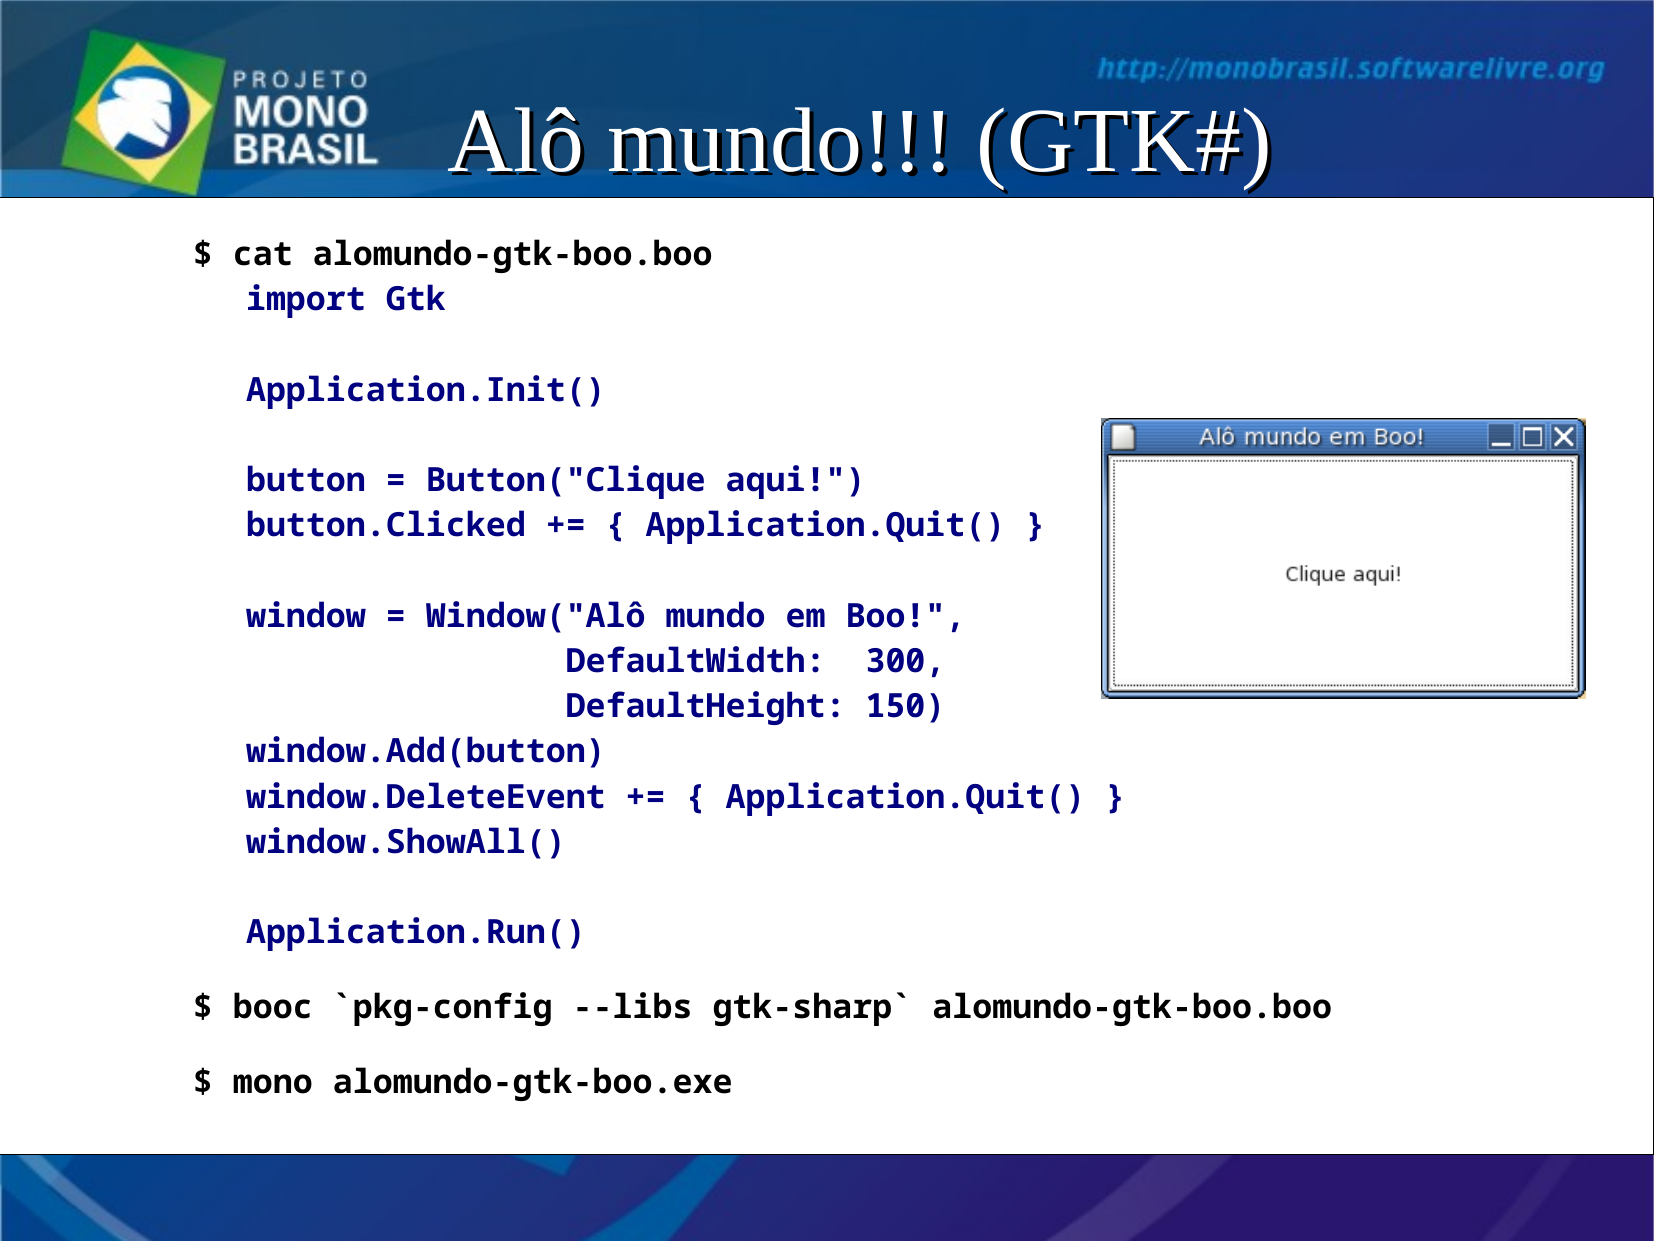

# Alô mundo!!! (GTK#)
$ cat alomundo-gtk-boo.boo
import Gtk
Application.Init()
button = Button("Clique aqui!")
button.Clicked += { Application.Quit() }
window = Window("Alô mundo em Boo!",
 DefaultWidth: 300,
 DefaultHeight: 150)
window.Add(button)
window.DeleteEvent += { Application.Quit() }
window.ShowAll()
Application.Run()
$ booc `pkg-config --libs gtk-sharp` alomundo-gtk-boo.boo
$ mono alomundo-gtk-boo.exe